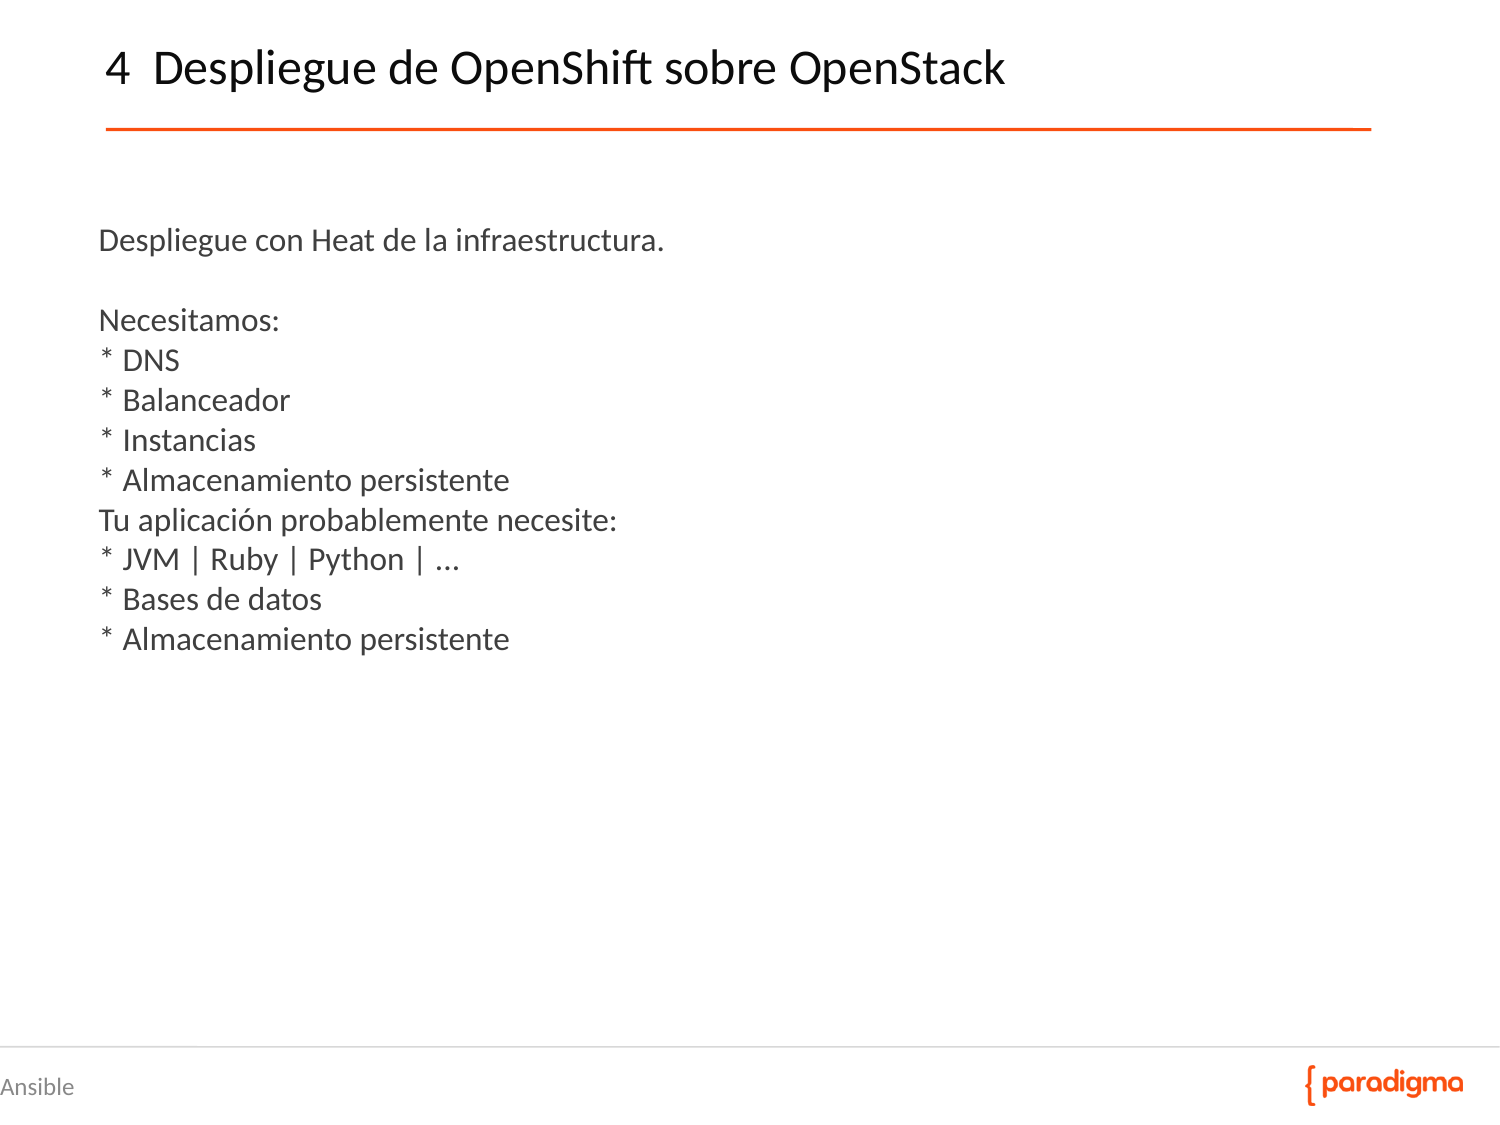

4 Despliegue de OpenShift sobre OpenStack
Despliegue con Heat de la infraestructura.
Necesitamos:
* DNS
* Balanceador
* Instancias
* Almacenamiento persistente
Tu aplicación probablemente necesite:
* JVM | Ruby | Python | ...
* Bases de datos
* Almacenamiento persistente
Ansible